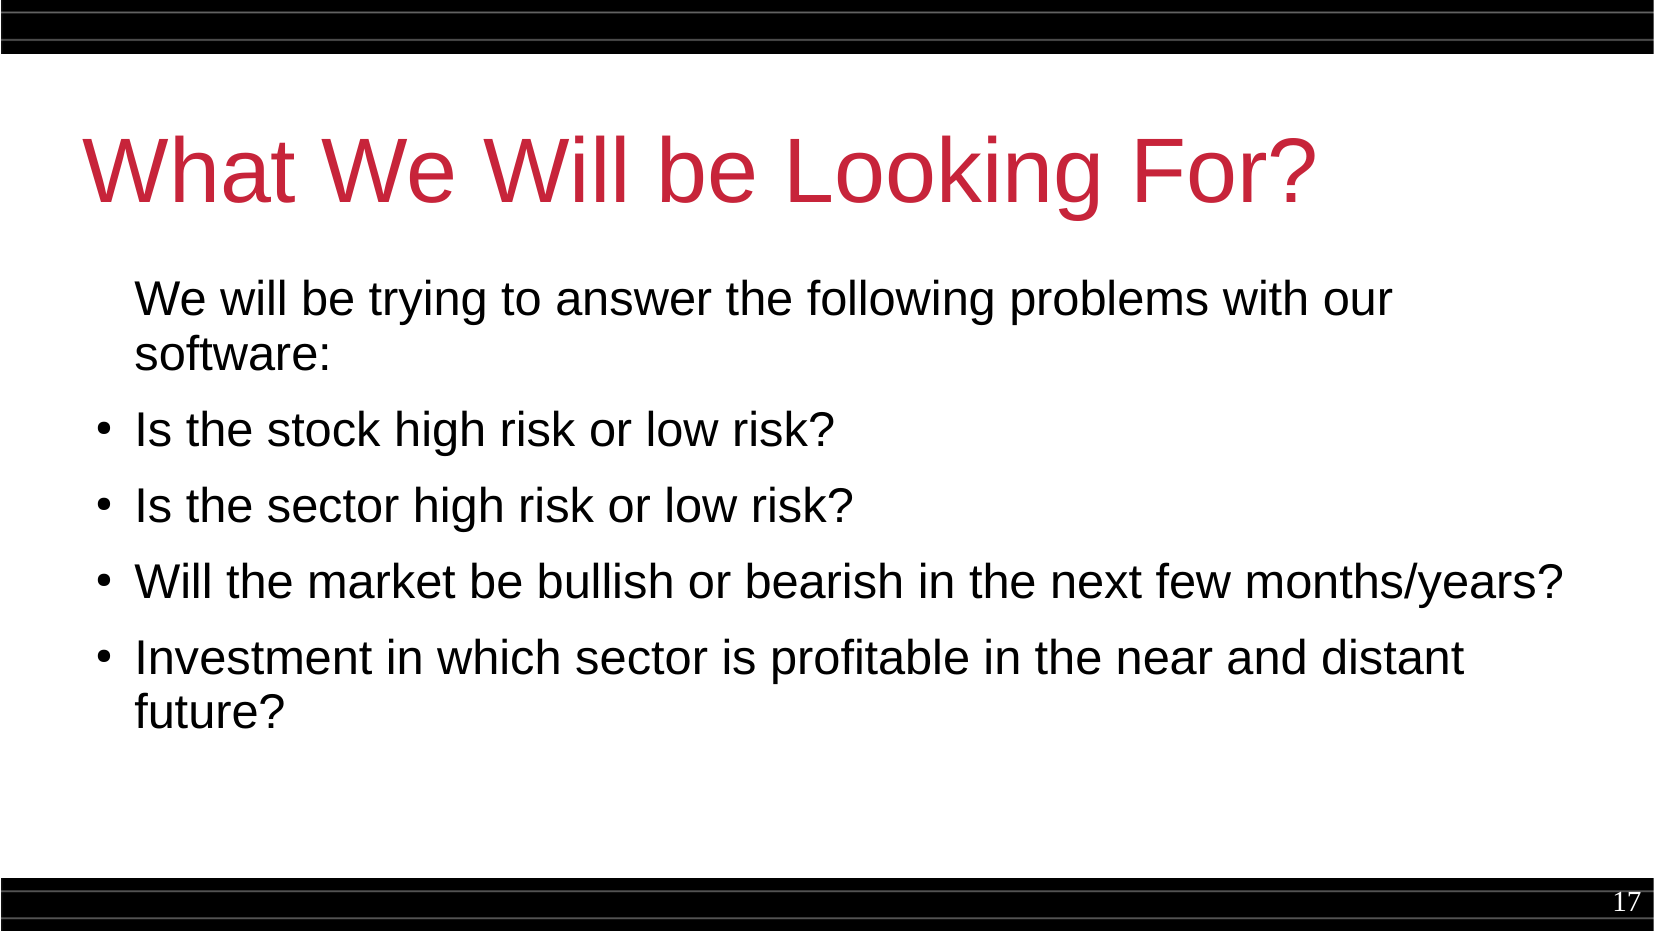

# What We Will be Looking For?
We will be trying to answer the following problems with our software:
Is the stock high risk or low risk?
Is the sector high risk or low risk?
Will the market be bullish or bearish in the next few months/years?
Investment in which sector is profitable in the near and distant future?